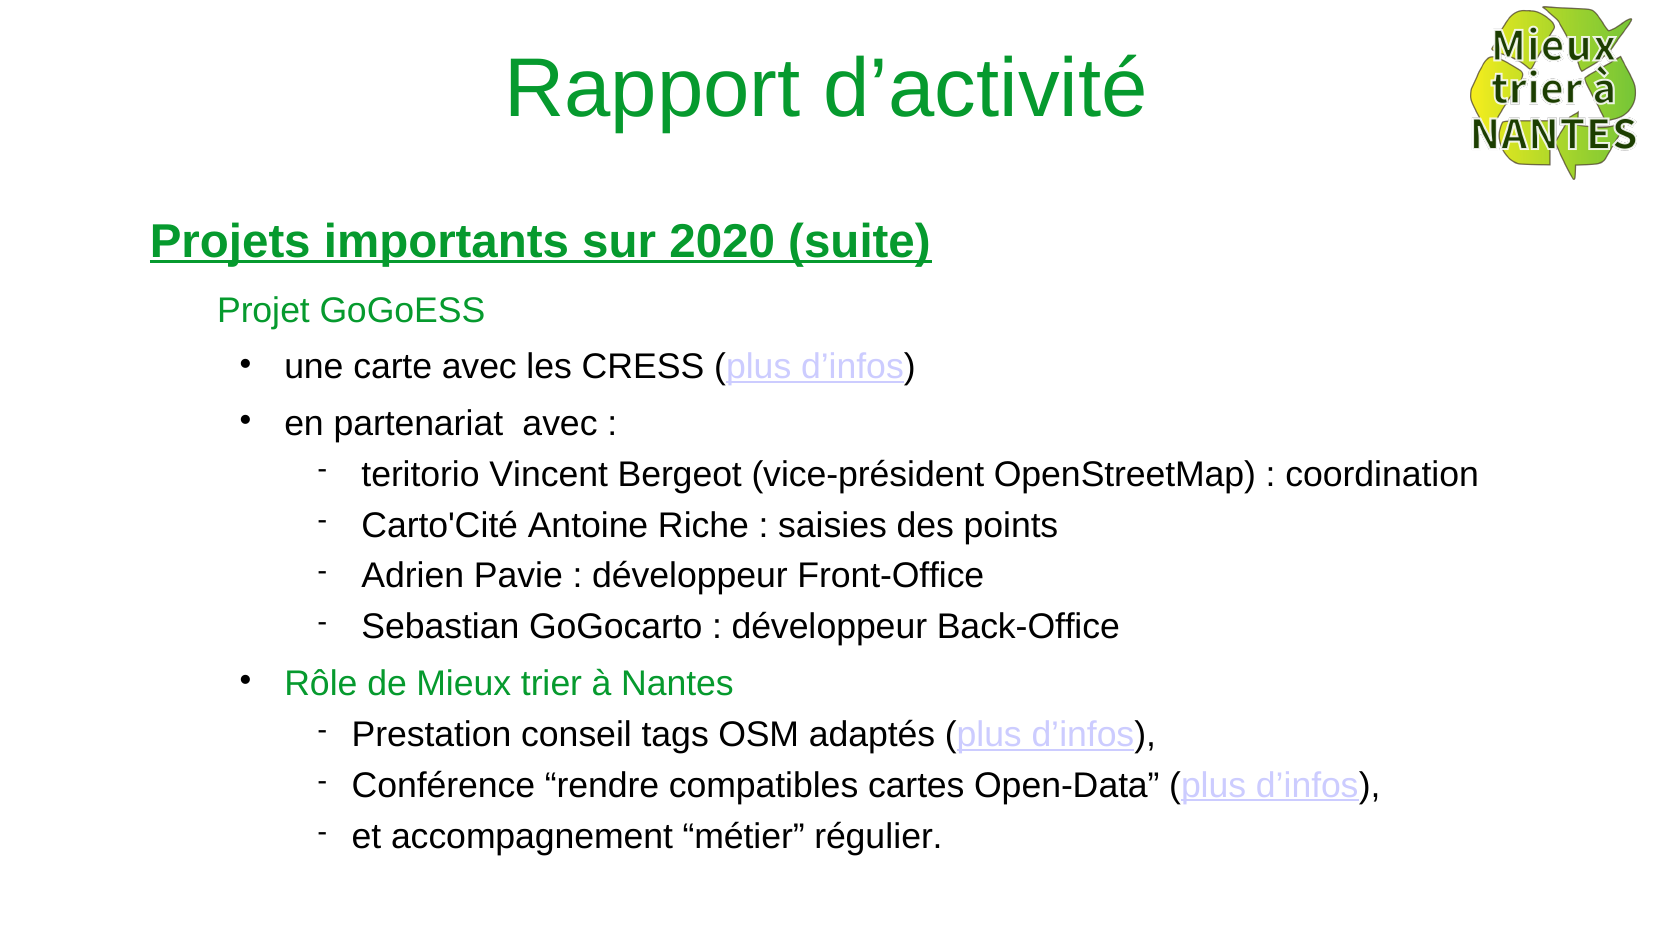

# Rapport d’activité
Projets importants sur 2020 (suite)
Projet GoGoESS
une carte avec les CRESS (plus d’infos)
en partenariat avec :
 teritorio Vincent Bergeot (vice-président OpenStreetMap) : coordination
 Carto'Cité Antoine Riche : saisies des points
 Adrien Pavie : développeur Front-Office
 Sebastian GoGocarto : développeur Back-Office
Rôle de Mieux trier à Nantes
Prestation conseil tags OSM adaptés (plus d’infos),
Conférence “rendre compatibles cartes Open-Data” (plus d’infos),
et accompagnement “métier” régulier.